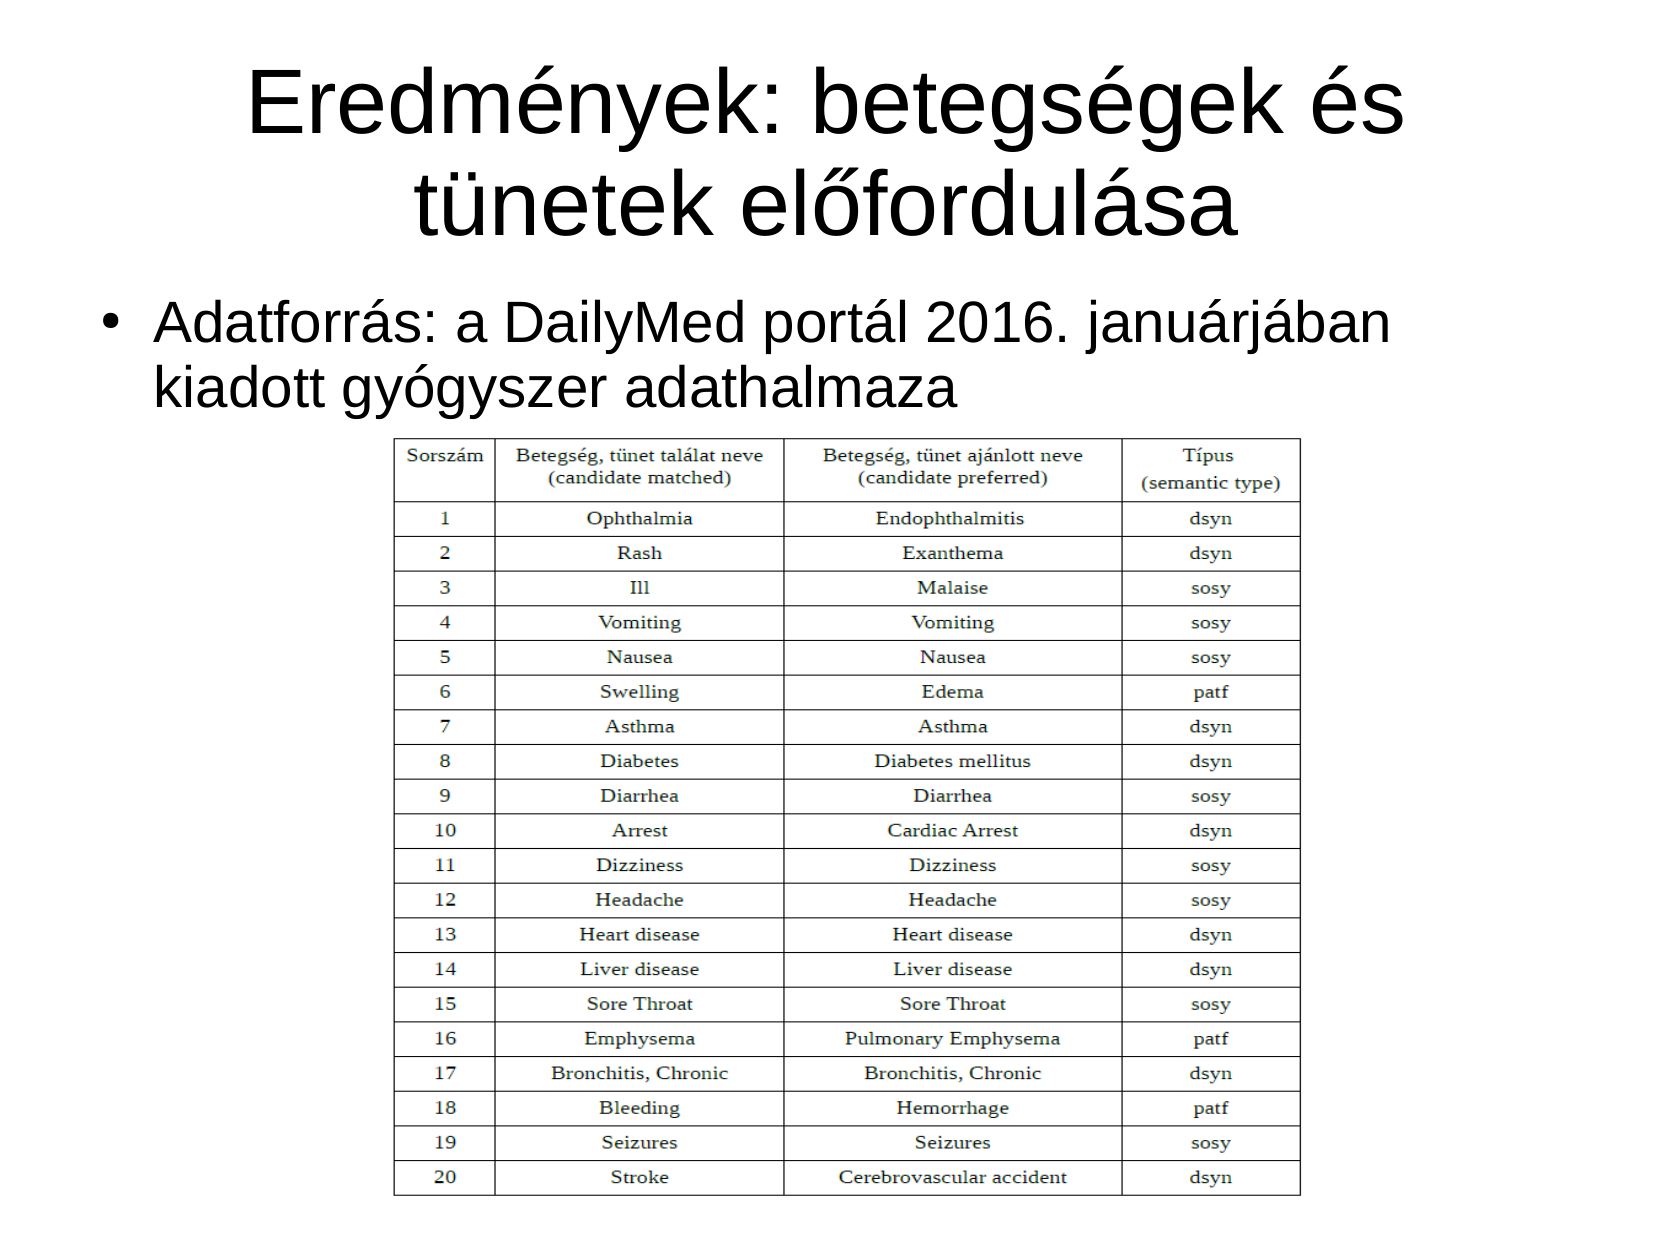

# Eredmények: betegségek és tünetek előfordulása
Adatforrás: a DailyMed portál 2016. januárjában kiadott gyógyszer adathalmaza